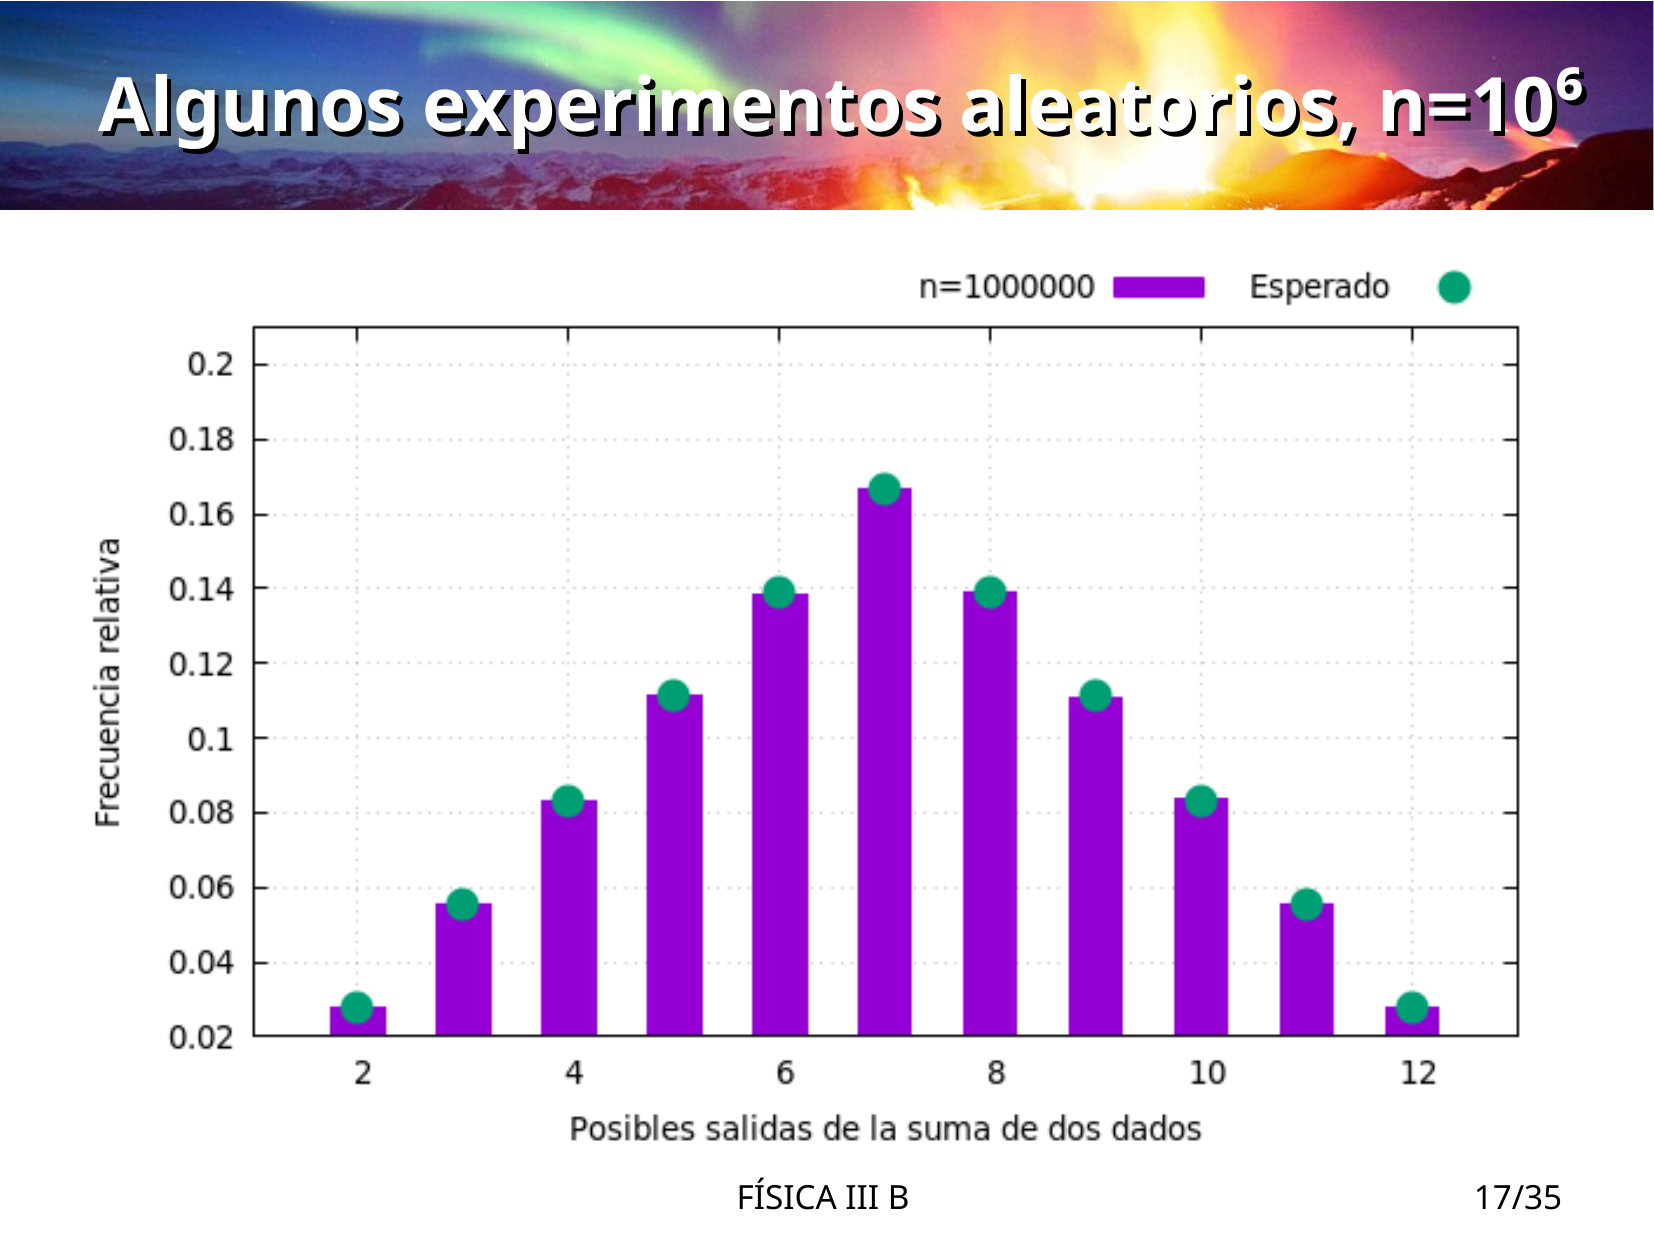

# Algunos experimentos aleatorios, n=10⁶
FÍSICA III B
17